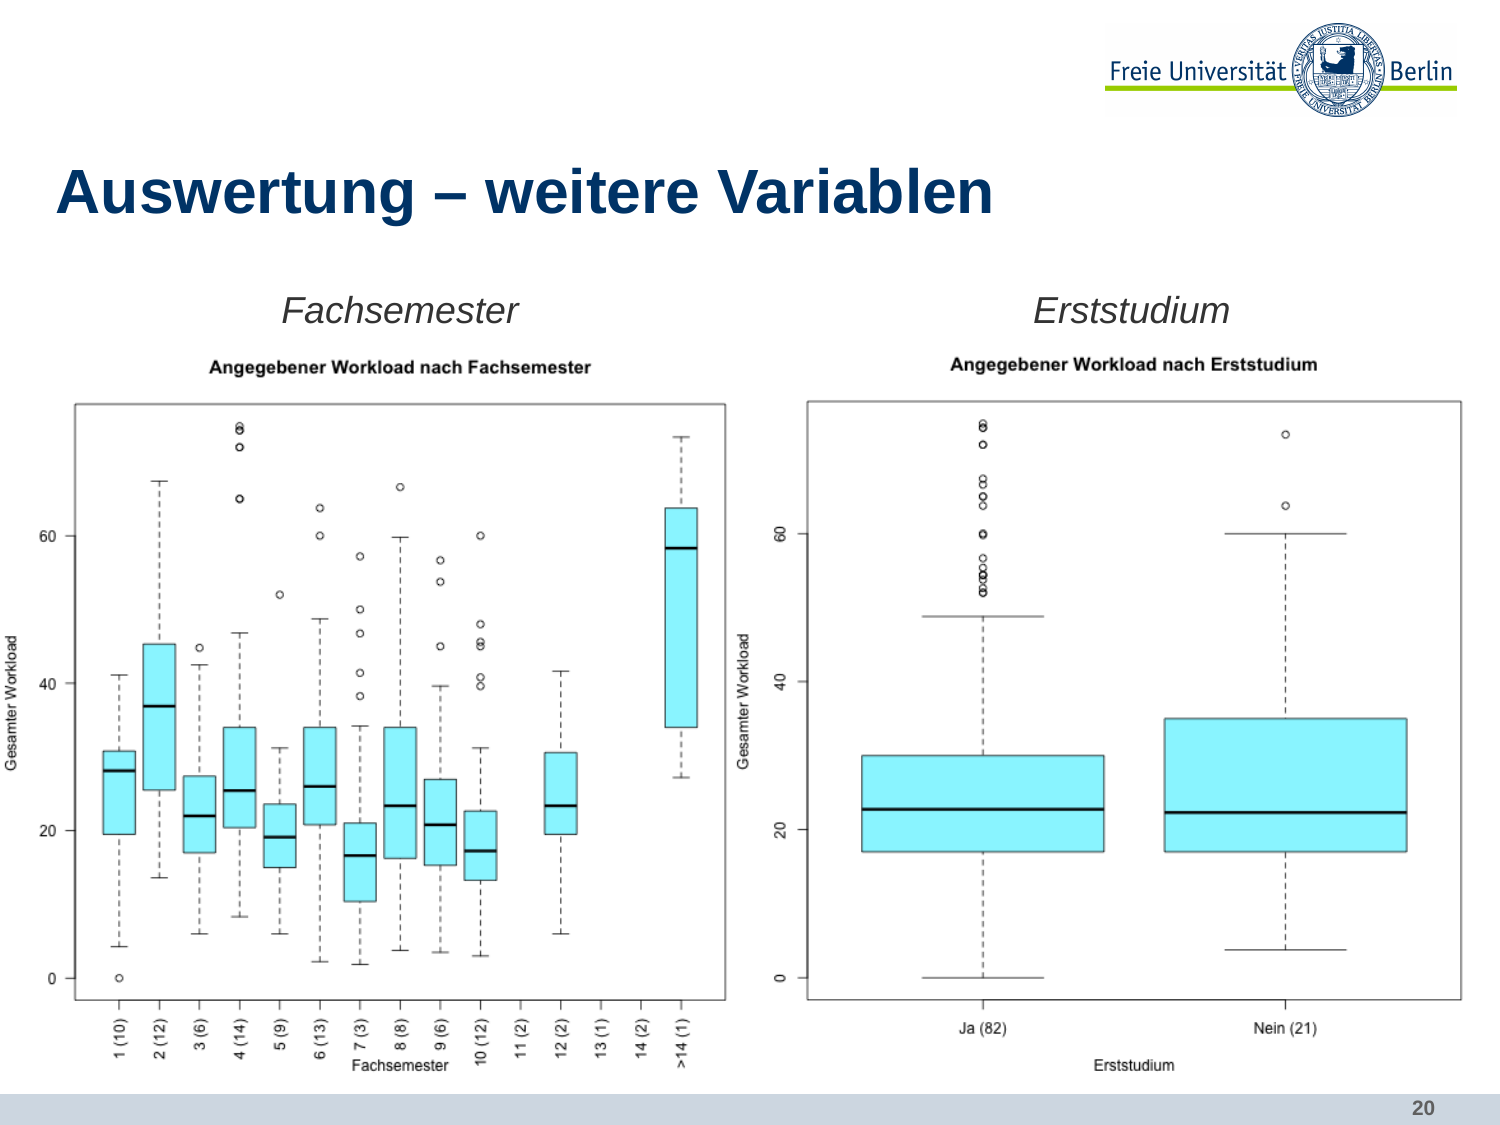

# Auswertung – weitere Variablen
Erststudium
Fachsemester